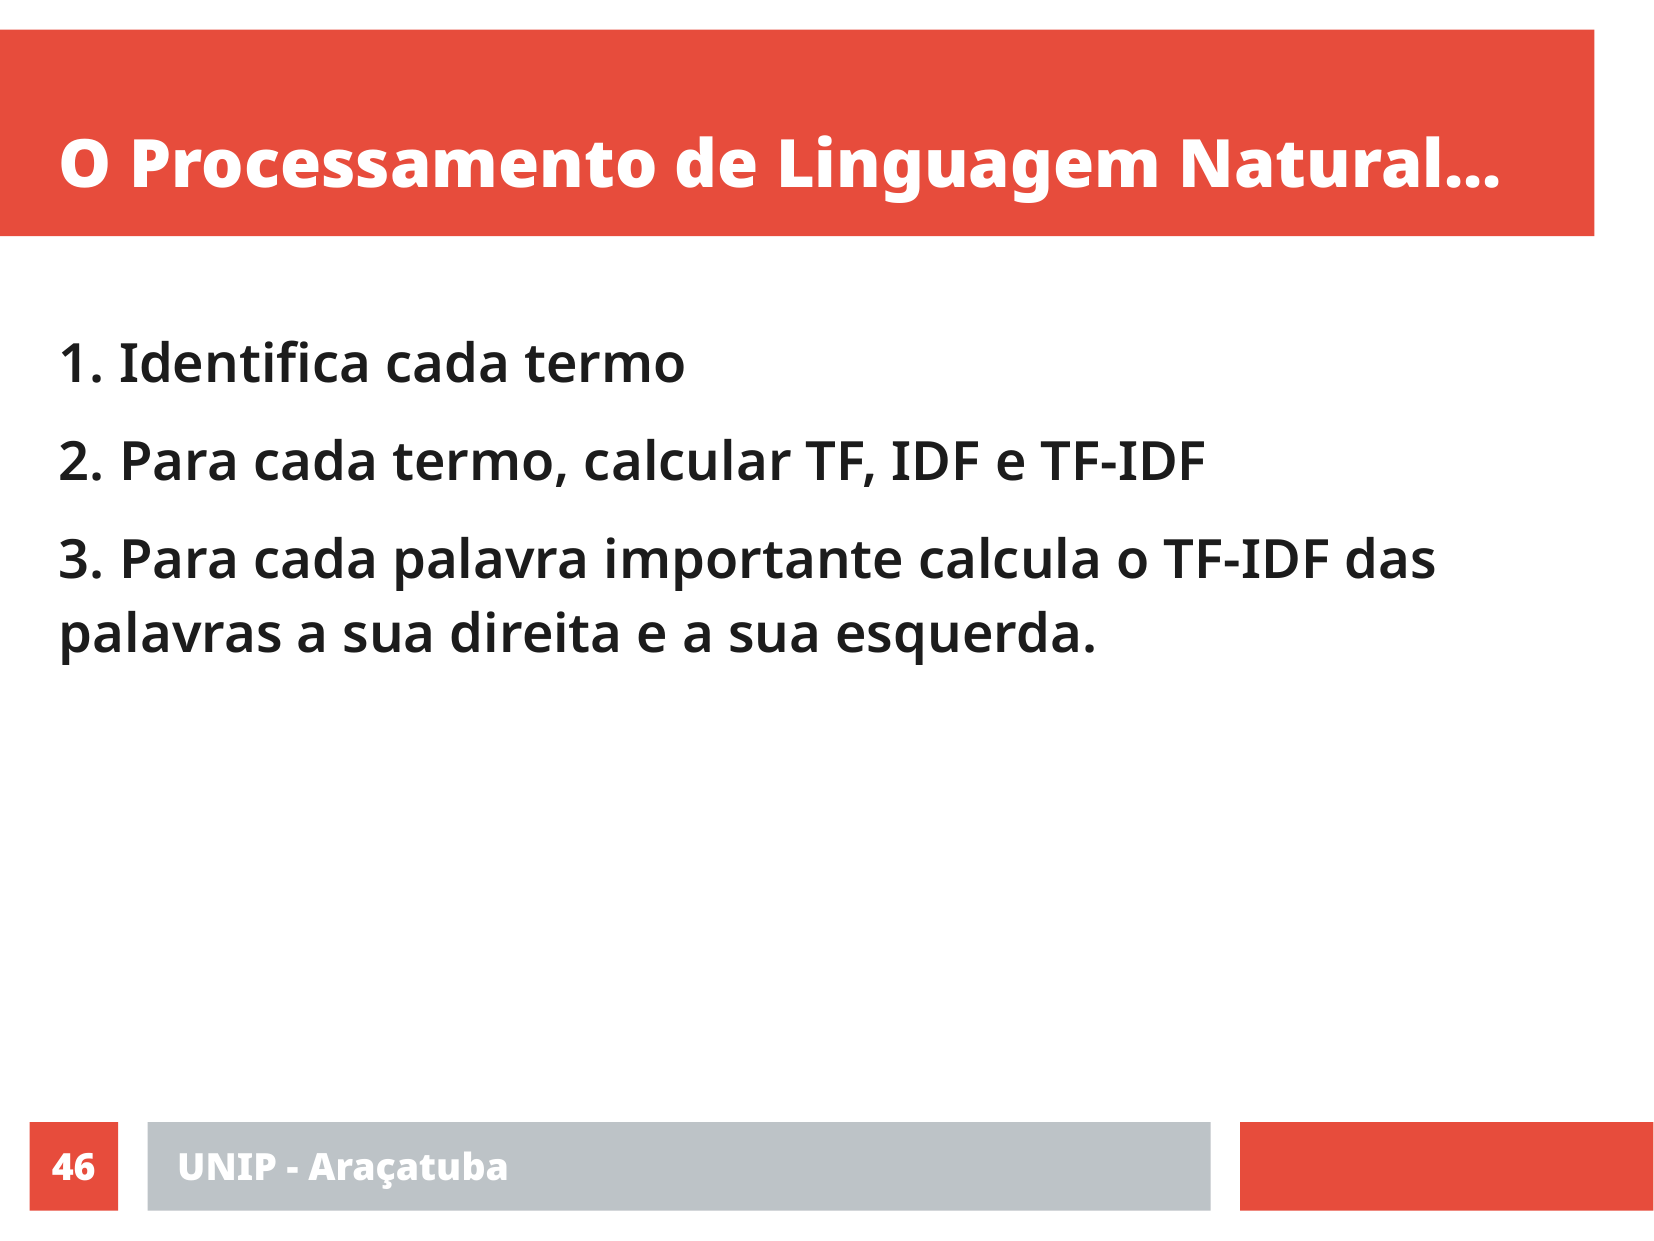

# O Processamento de Linguagem Natural...
1. Identifica cada termo
2. Para cada termo, calcular TF, IDF e TF-IDF
3. Para cada palavra importante calcula o TF-IDF das palavras a sua direita e a sua esquerda.
46
UNIP - Araçatuba